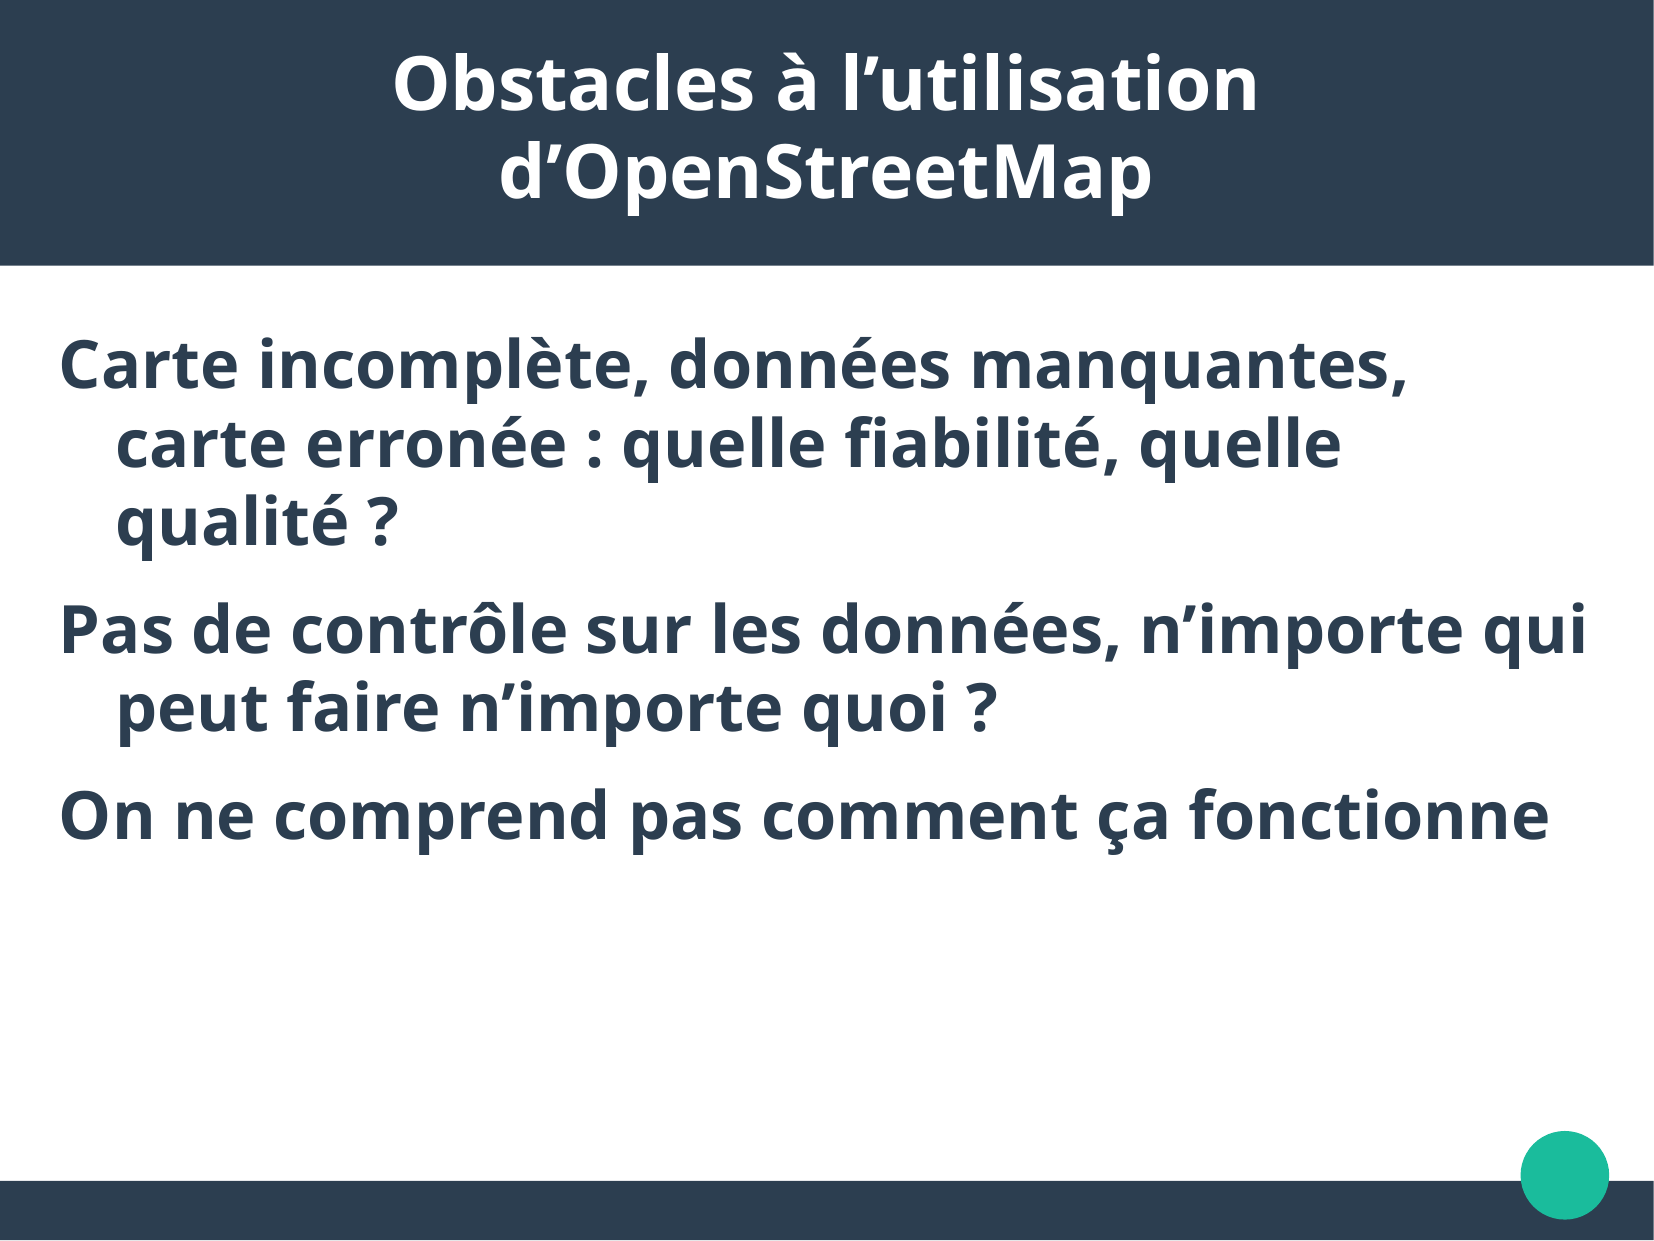

# Obstacles à l’utilisation d’OpenStreetMap
Carte incomplète, données manquantes, carte erronée : quelle fiabilité, quelle qualité ?
Pas de contrôle sur les données, n’importe qui peut faire n’importe quoi ?
On ne comprend pas comment ça fonctionne